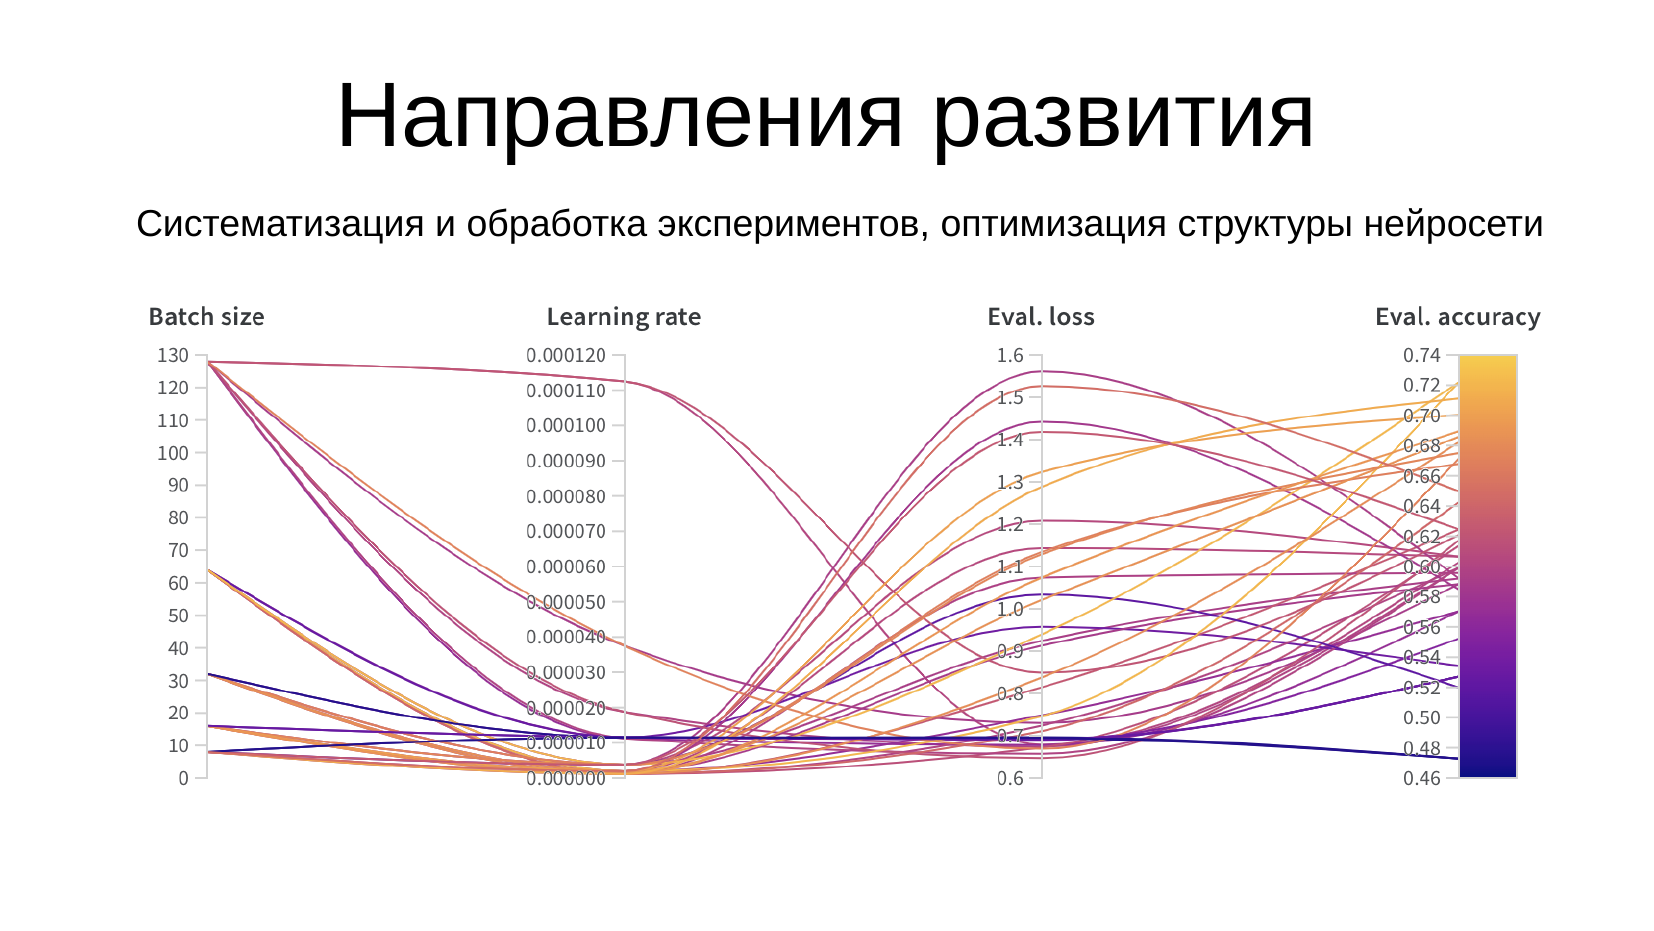

# Направления развития
Систематизация и обработка экспериментов, оптимизация структуры нейросети